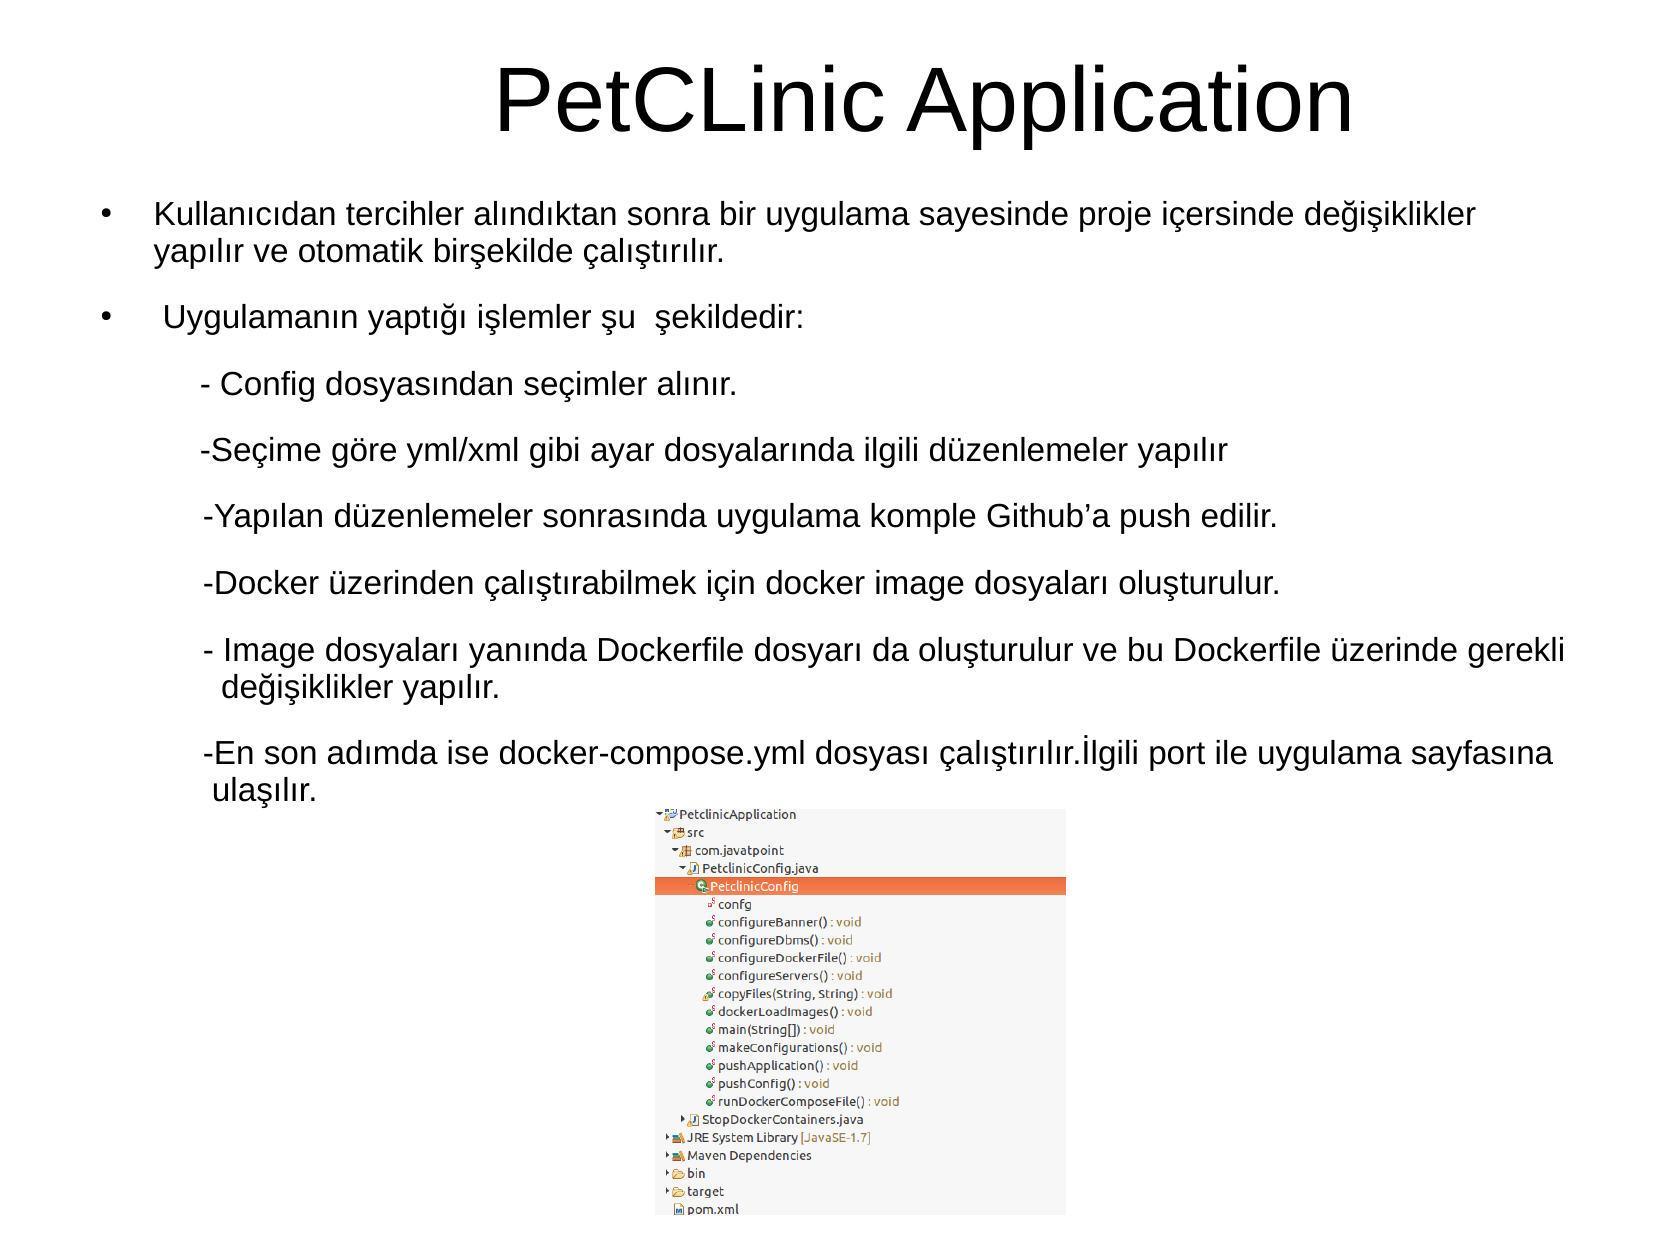

# PetCLinic Application
Kullanıcıdan tercihler alındıktan sonra bir uygulama sayesinde proje içersinde değişiklikler yapılır ve otomatik birşekilde çalıştırılır.
 Uygulamanın yaptığı işlemler şu şekildedir:
 - Config dosyasından seçimler alınır.
 -Seçime göre yml/xml gibi ayar dosyalarında ilgili düzenlemeler yapılır
 -Yapılan düzenlemeler sonrasında uygulama komple Github’a push edilir.
 -Docker üzerinden çalıştırabilmek için docker image dosyaları oluşturulur.
 - Image dosyaları yanında Dockerfile dosyarı da oluşturulur ve bu Dockerfile üzerinde gerekli değişiklikler yapılır.
 -En son adımda ise docker-compose.yml dosyası çalıştırılır.İlgili port ile uygulama sayfasına ulaşılır.